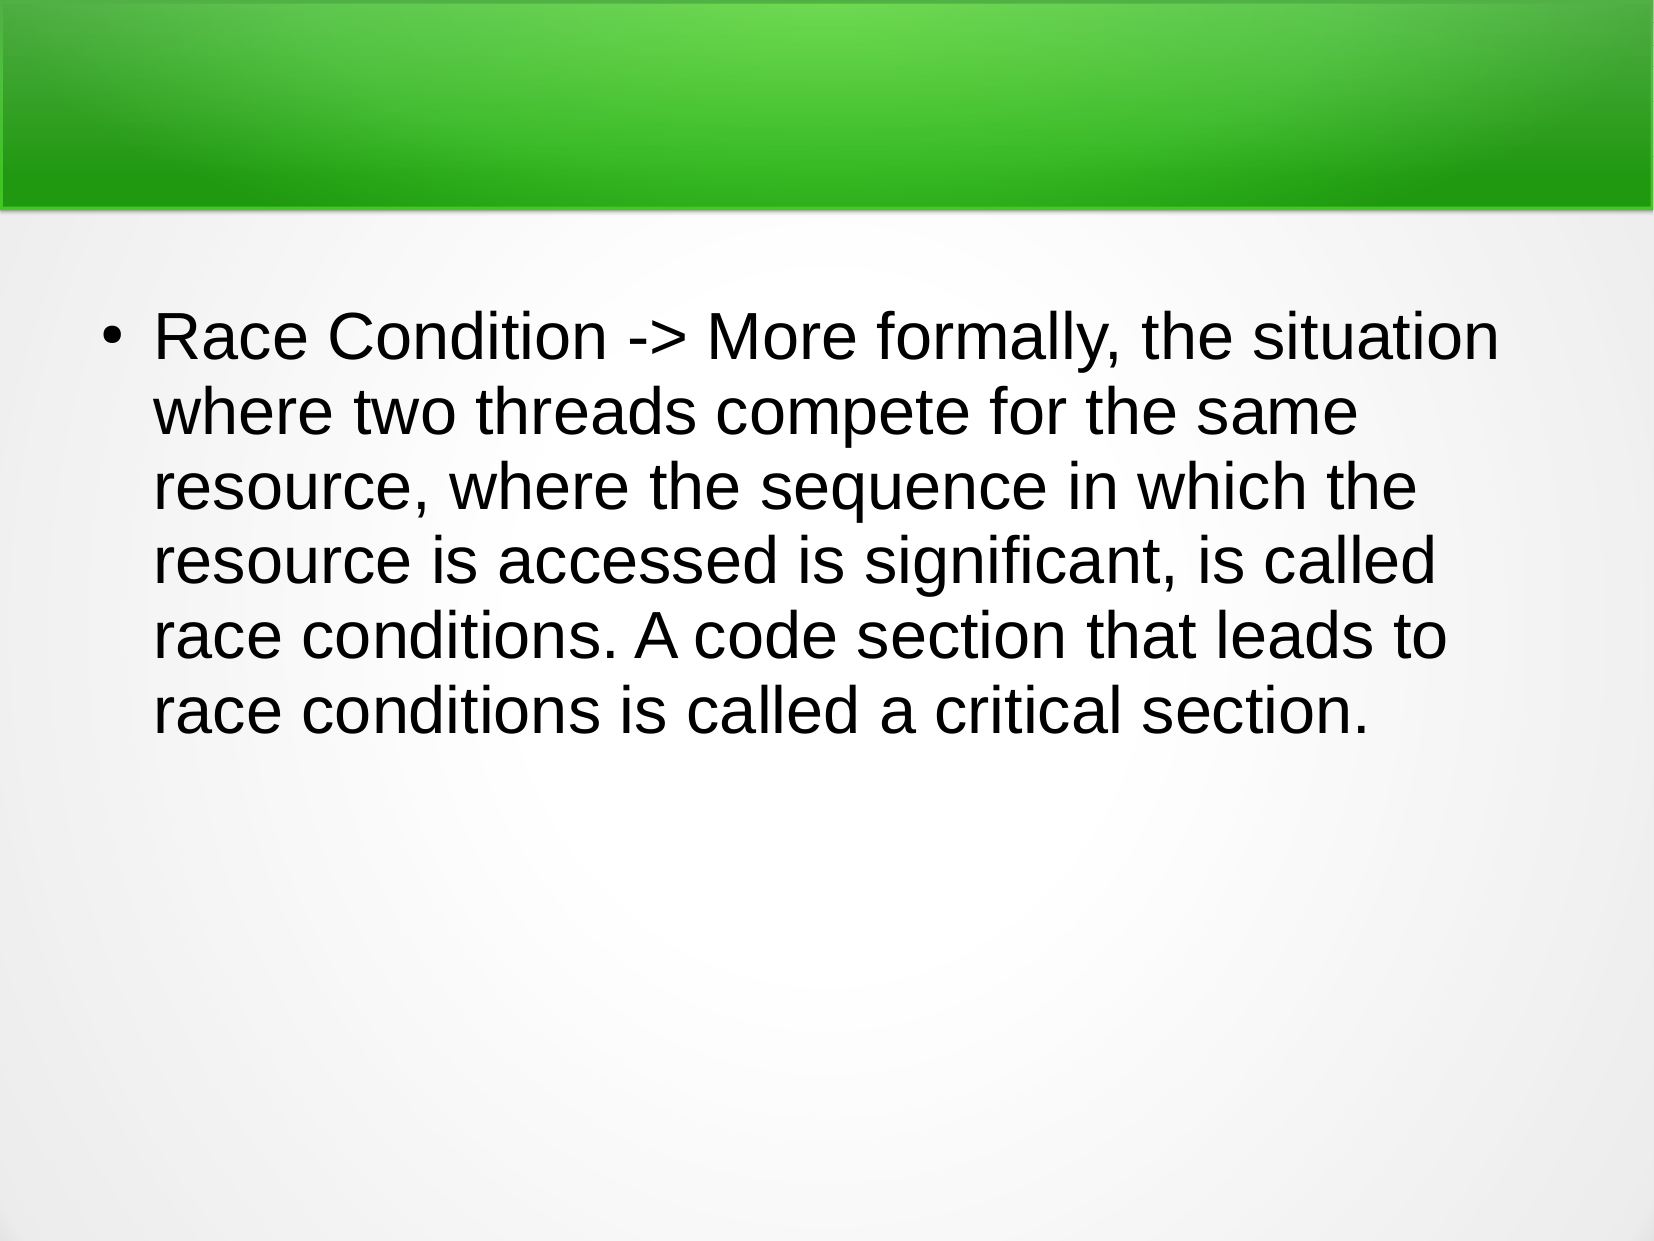

#
Race Condition -> More formally, the situation where two threads compete for the same resource, where the sequence in which the resource is accessed is significant, is called race conditions. A code section that leads to race conditions is called a critical section.